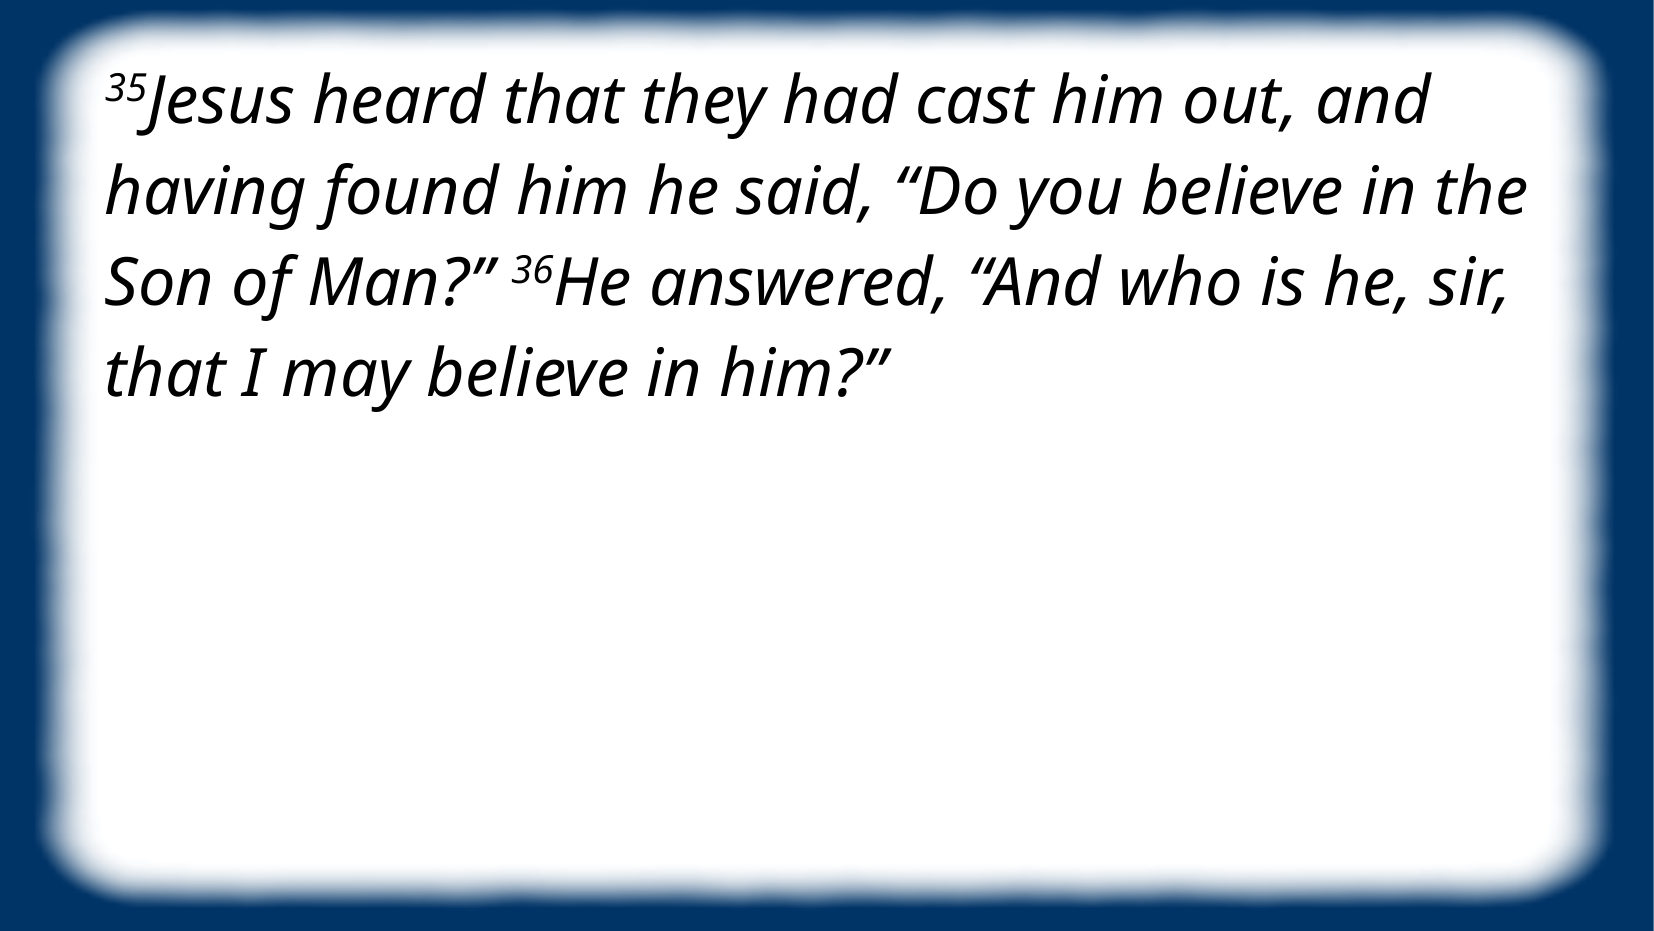

35Jesus heard that they had cast him out, and having found him he said, “Do you believe in the Son of Man?” 36He answered, “And who is he, sir, that I may believe in him?”